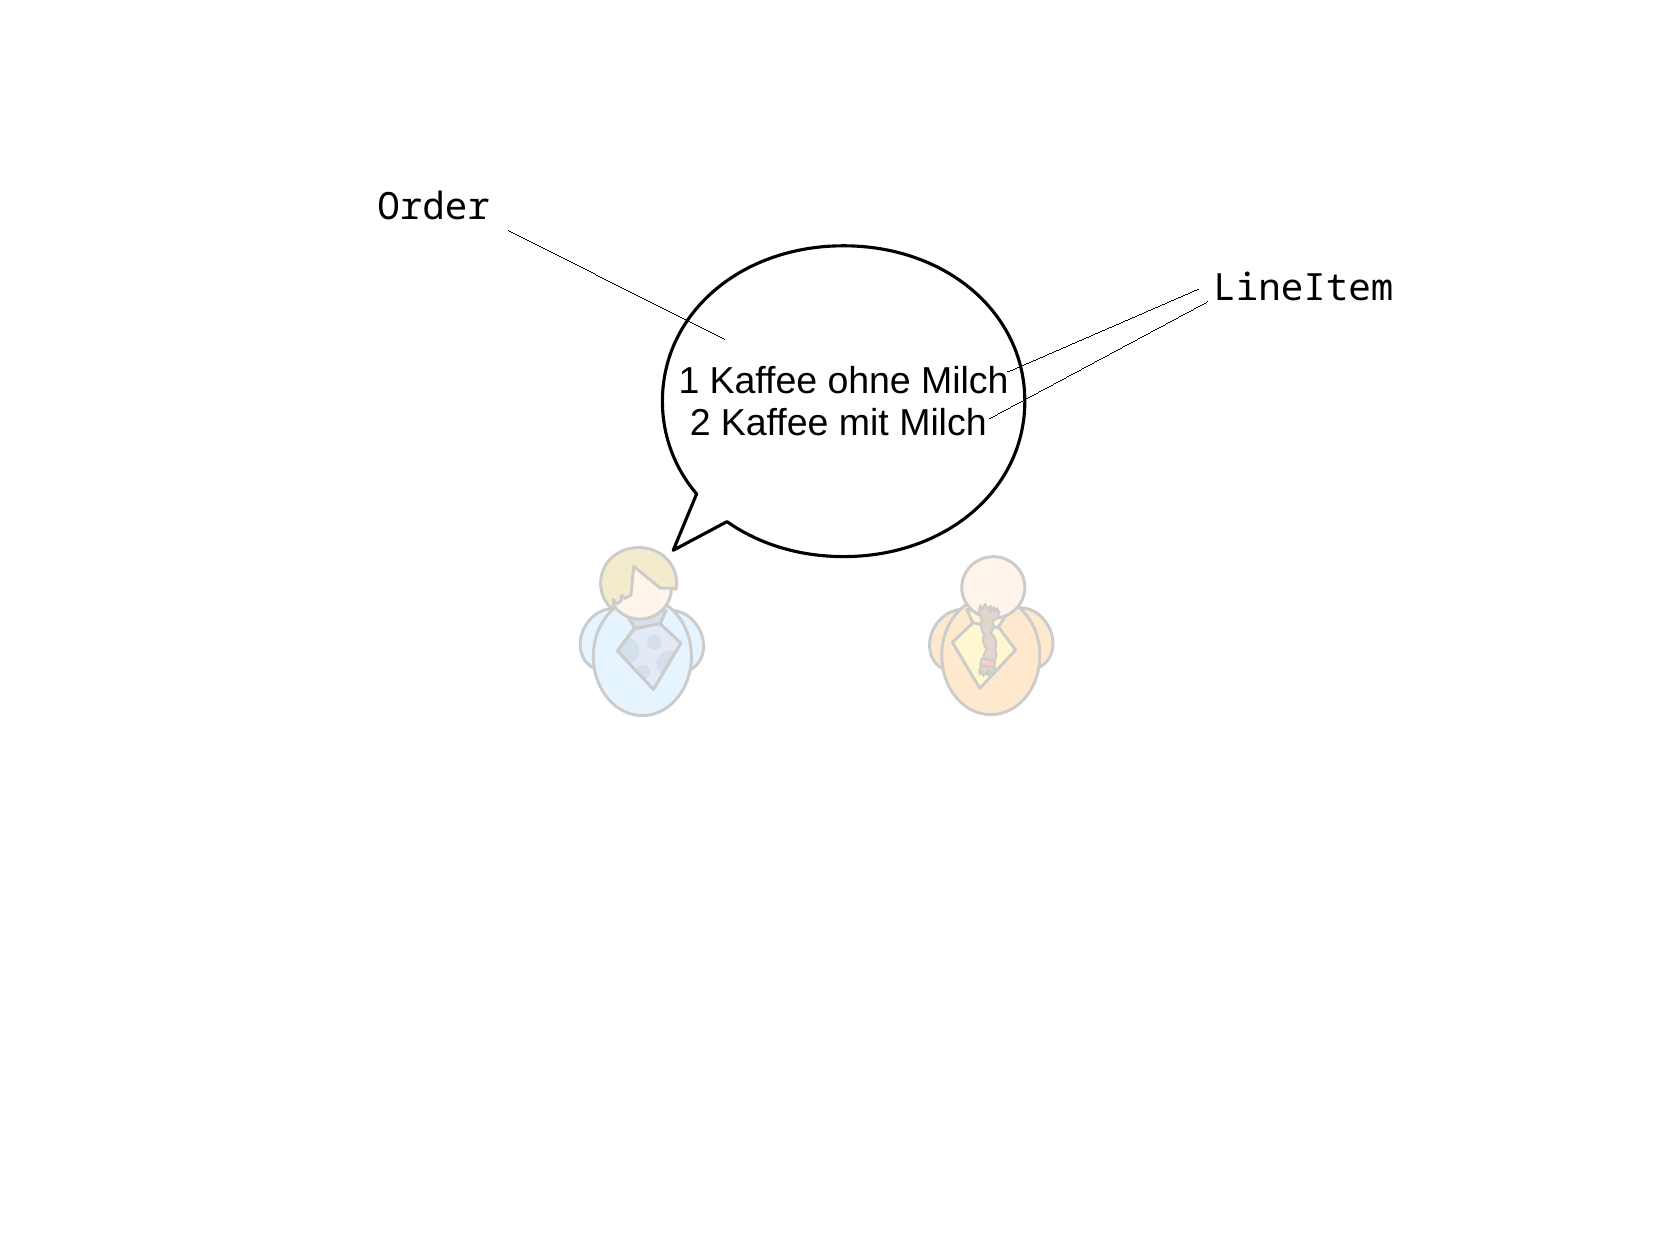

Order
1 Kaffee ohne Milch
2 Kaffee mit Milch
LineItem